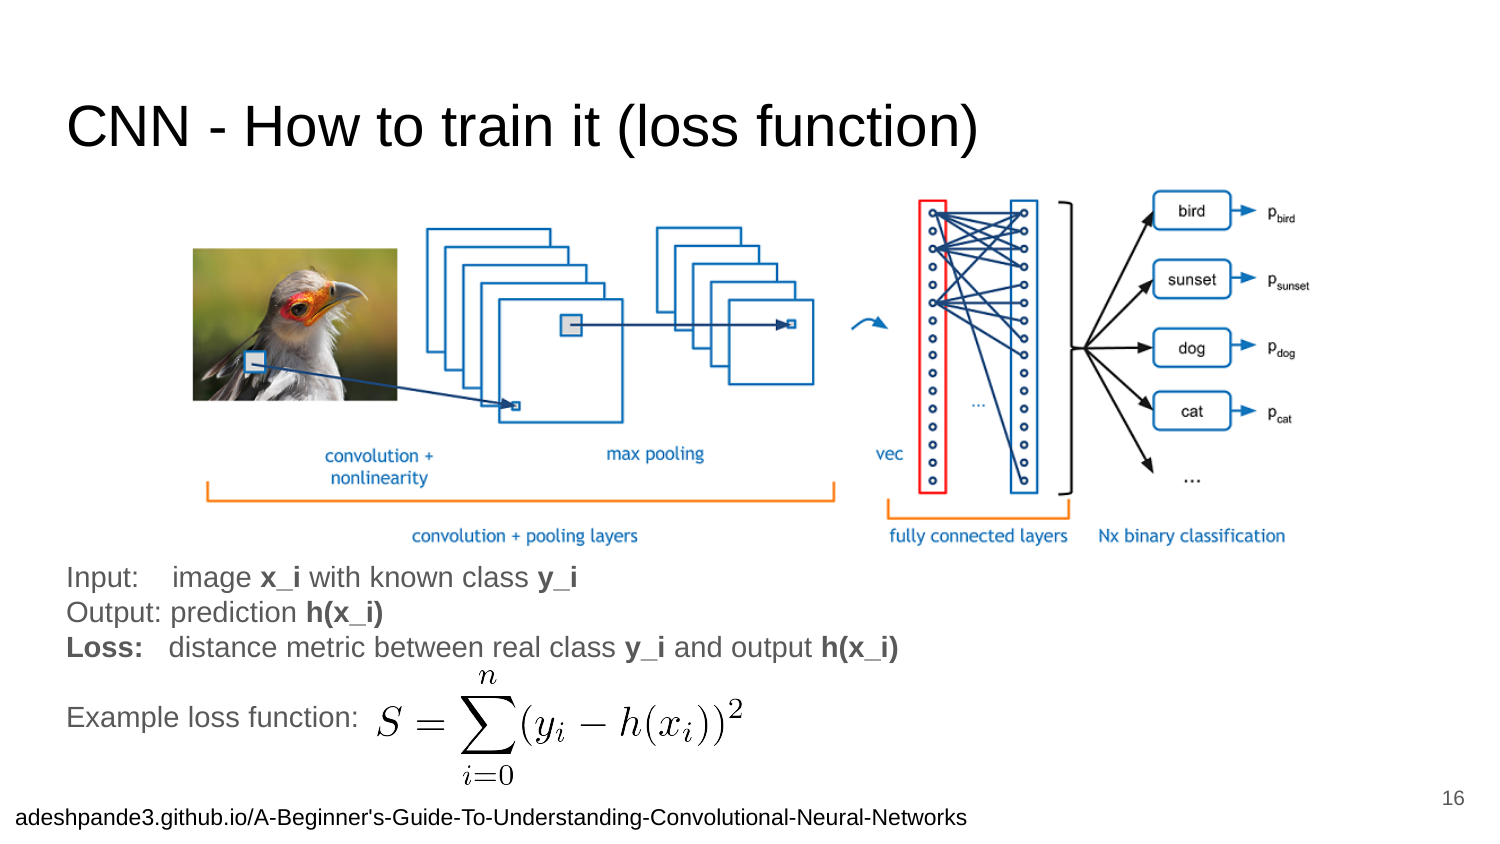

# CNN - How to train it (loss function)
Input: image x_i with known class y_i
Output: prediction h(x_i)
Loss: distance metric between real class y_i and output h(x_i)
Example loss function:
adeshpande3.github.io/A-Beginner's-Guide-To-Understanding-Convolutional-Neural-Networks